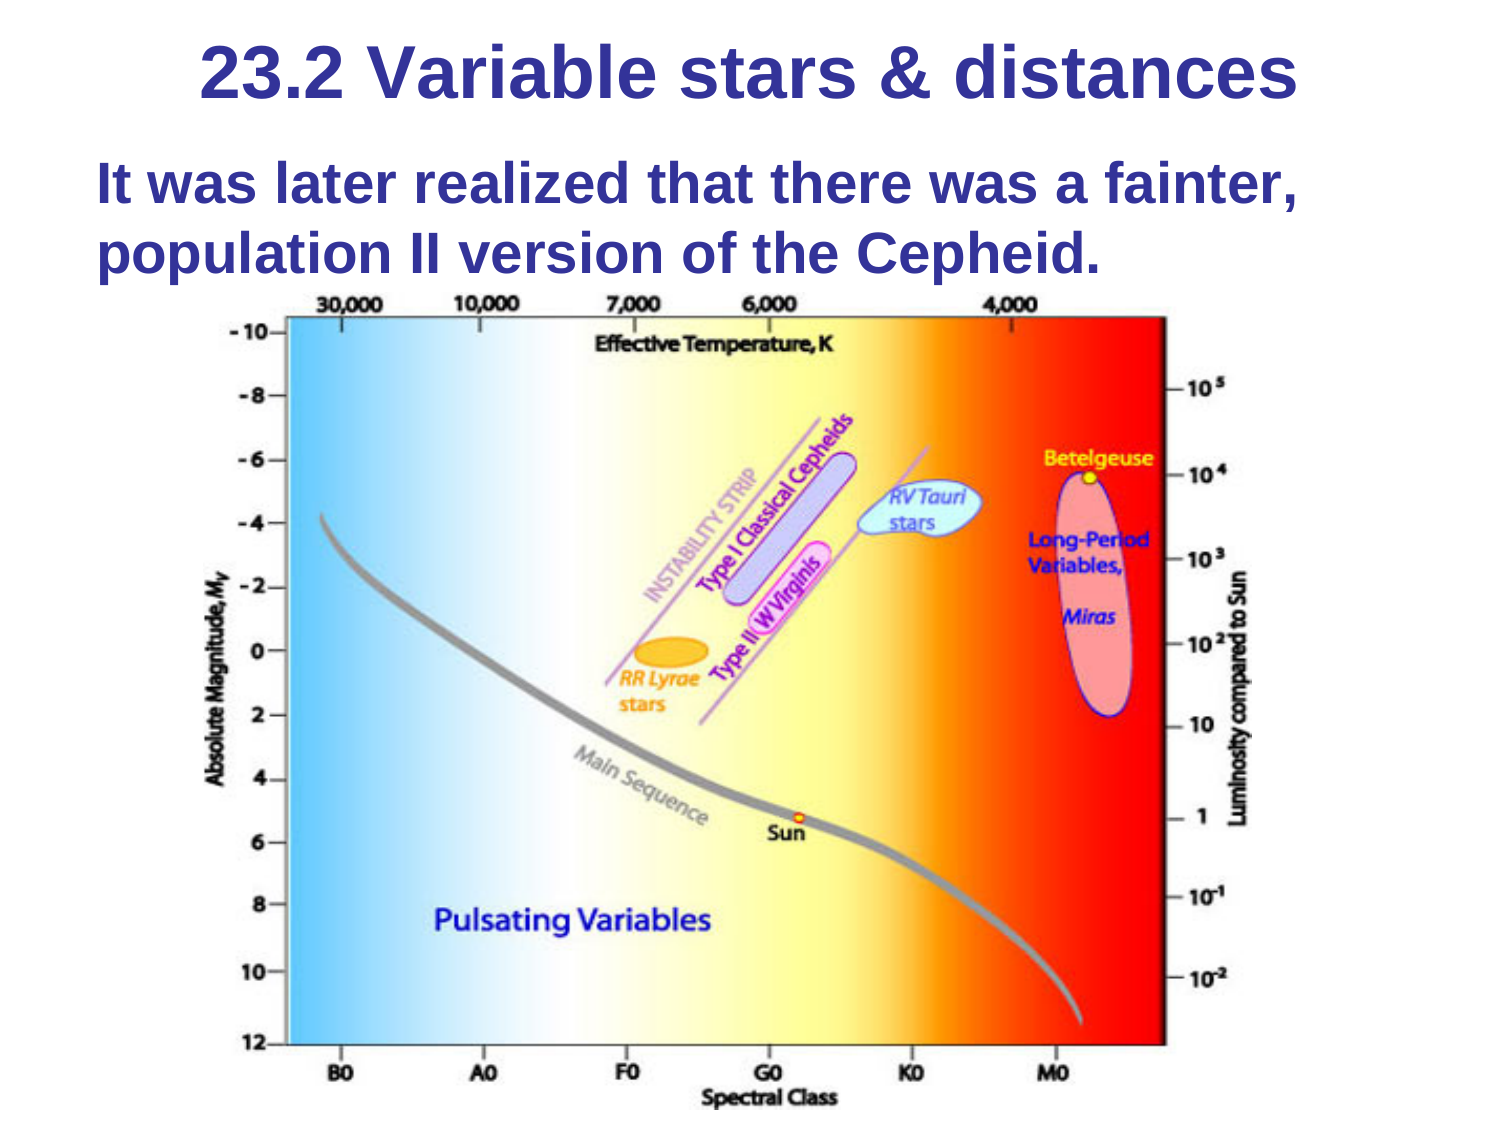

# 23.2 Variable stars & distances
It was later realized that there was a fainter,
population II version of the Cepheid.